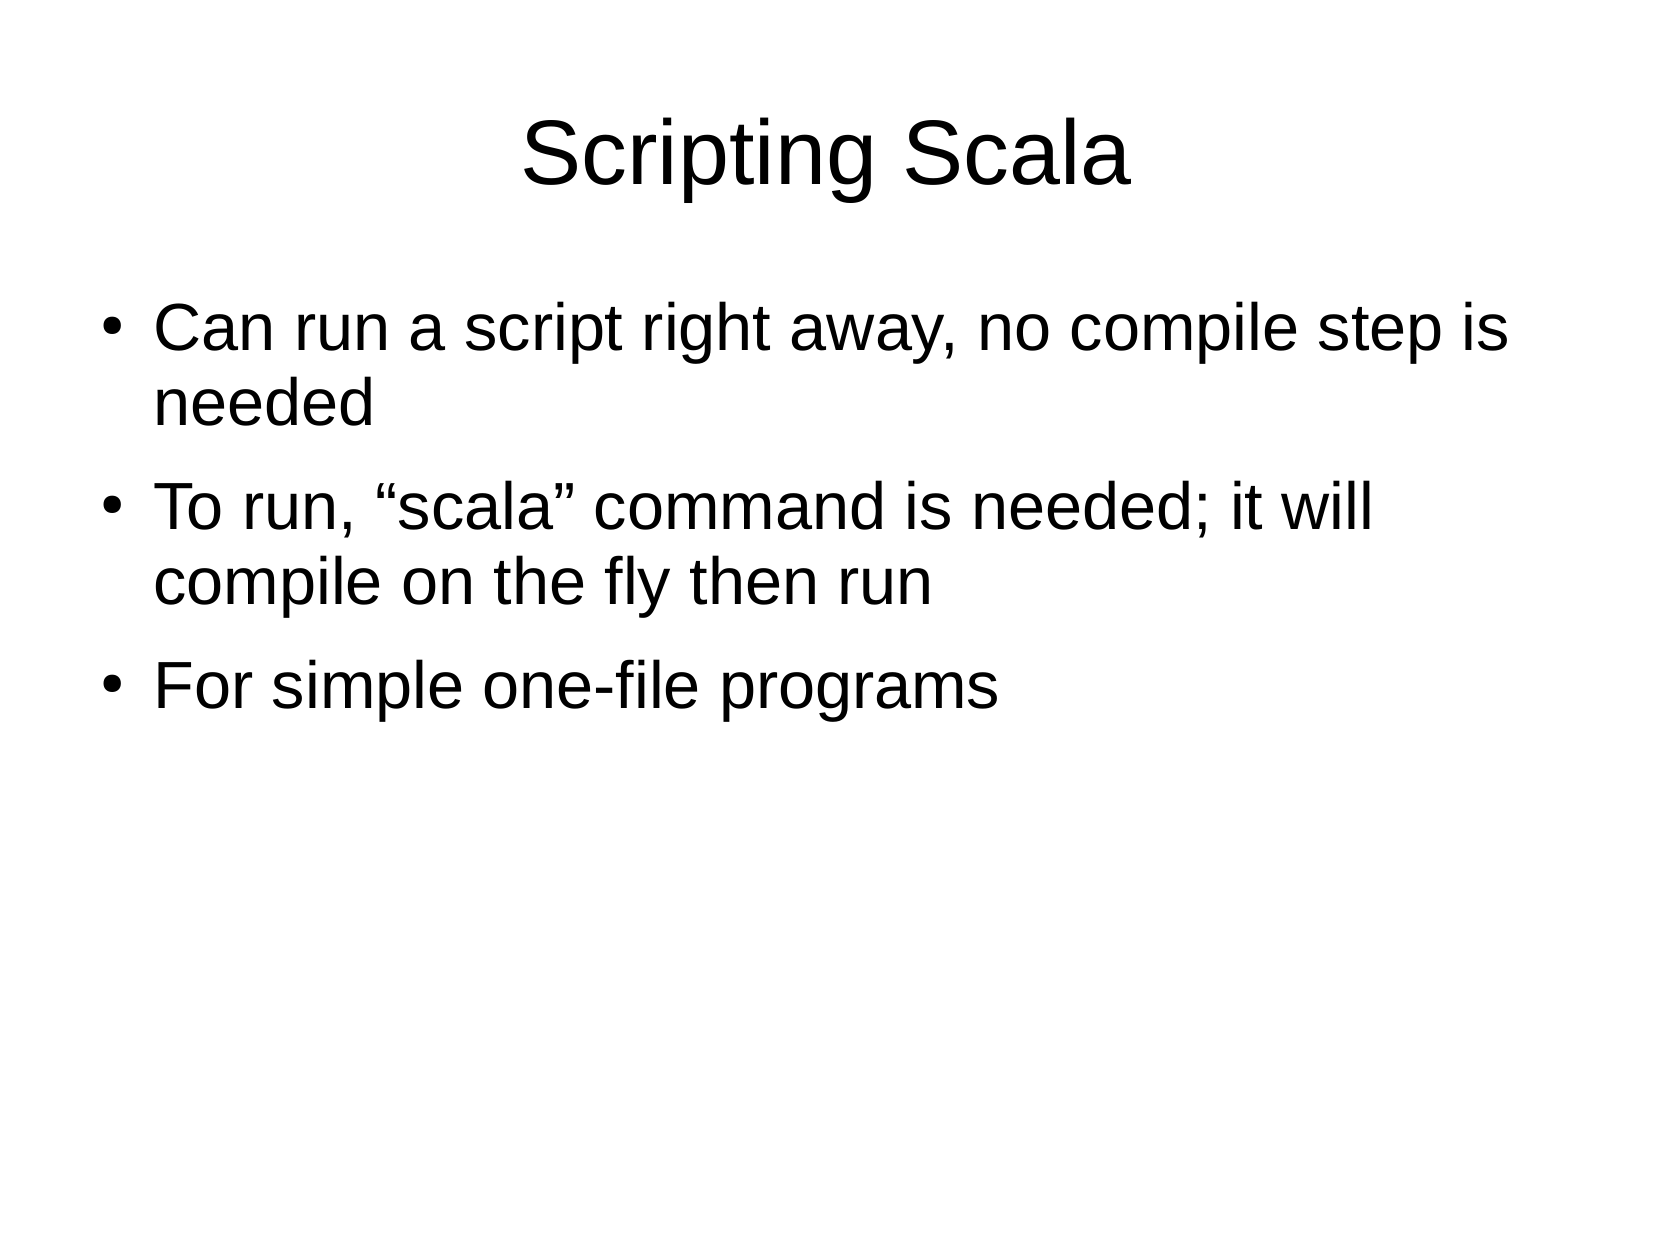

# Scripting Scala
Can run a script right away, no compile step is needed
To run, “scala” command is needed; it will compile on the fly then run
For simple one-file programs